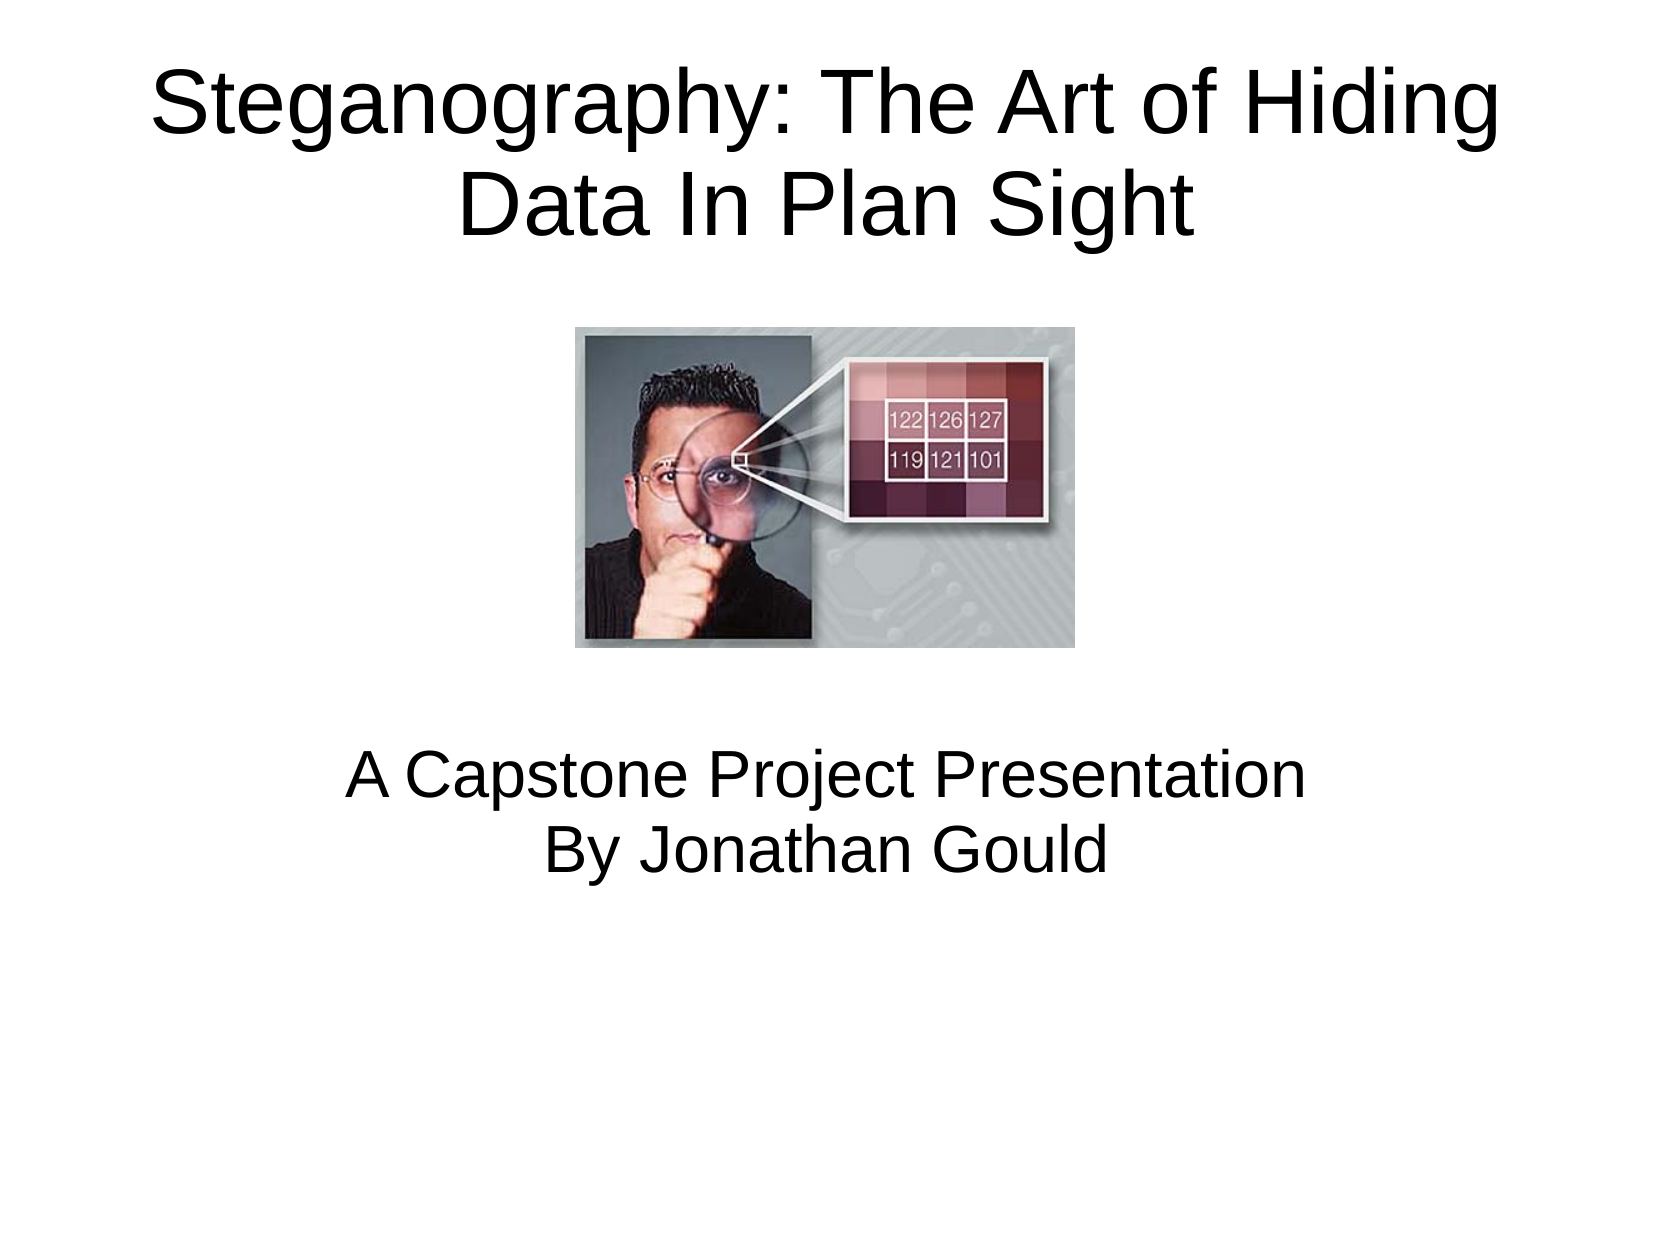

# Steganography: The Art of Hiding Data In Plan Sight
A Capstone Project Presentation
By Jonathan Gould